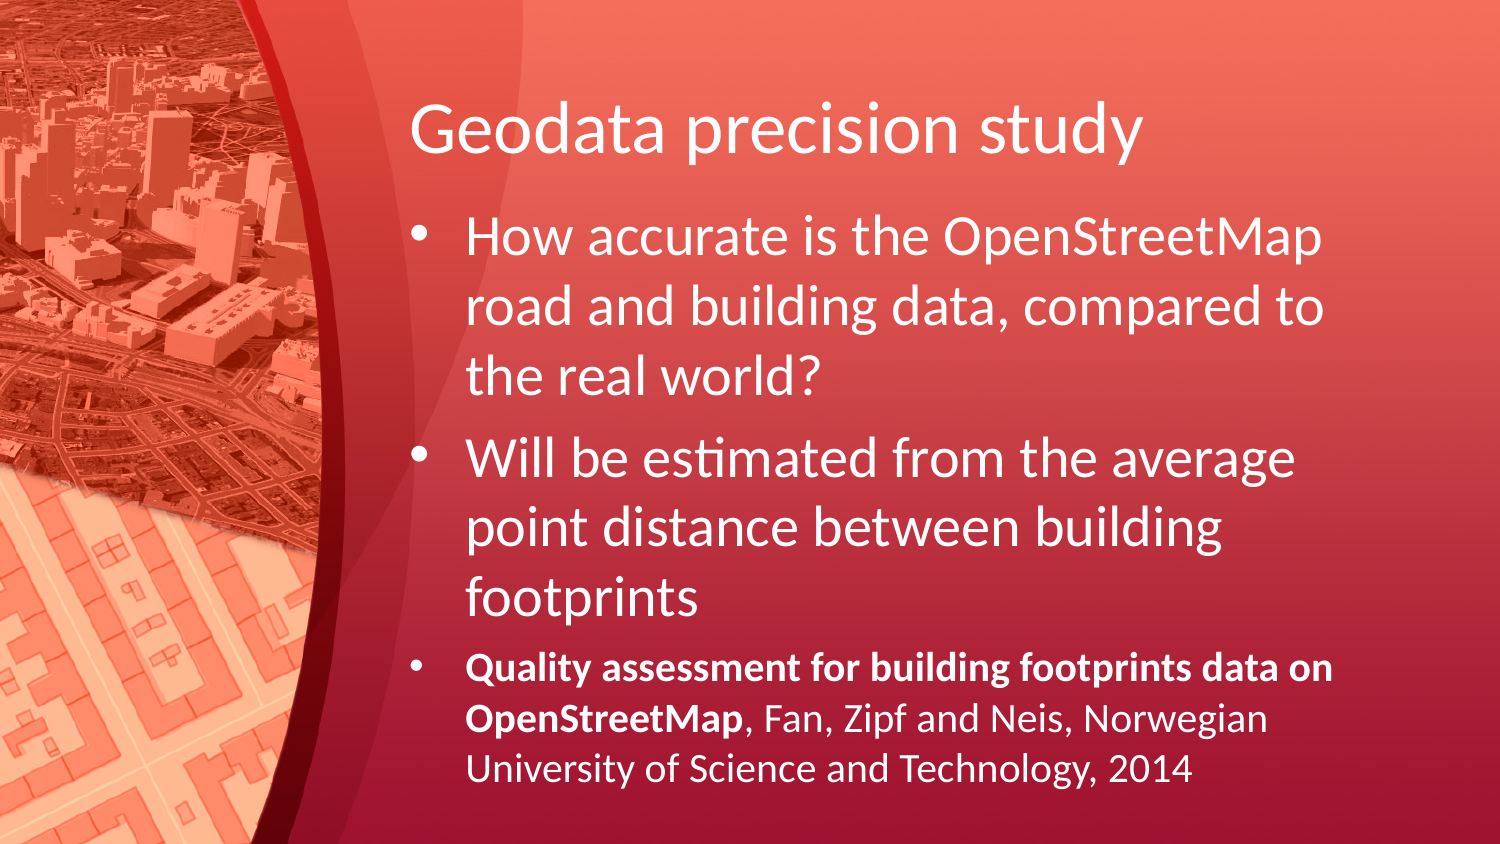

# Geodata precision study
How accurate is the OpenStreetMap road and building data, compared to the real world?
Will be estimated from the average point distance between building footprints
Quality assessment for building footprints data on OpenStreetMap, Fan, Zipf and Neis, Norwegian University of Science and Technology, 2014